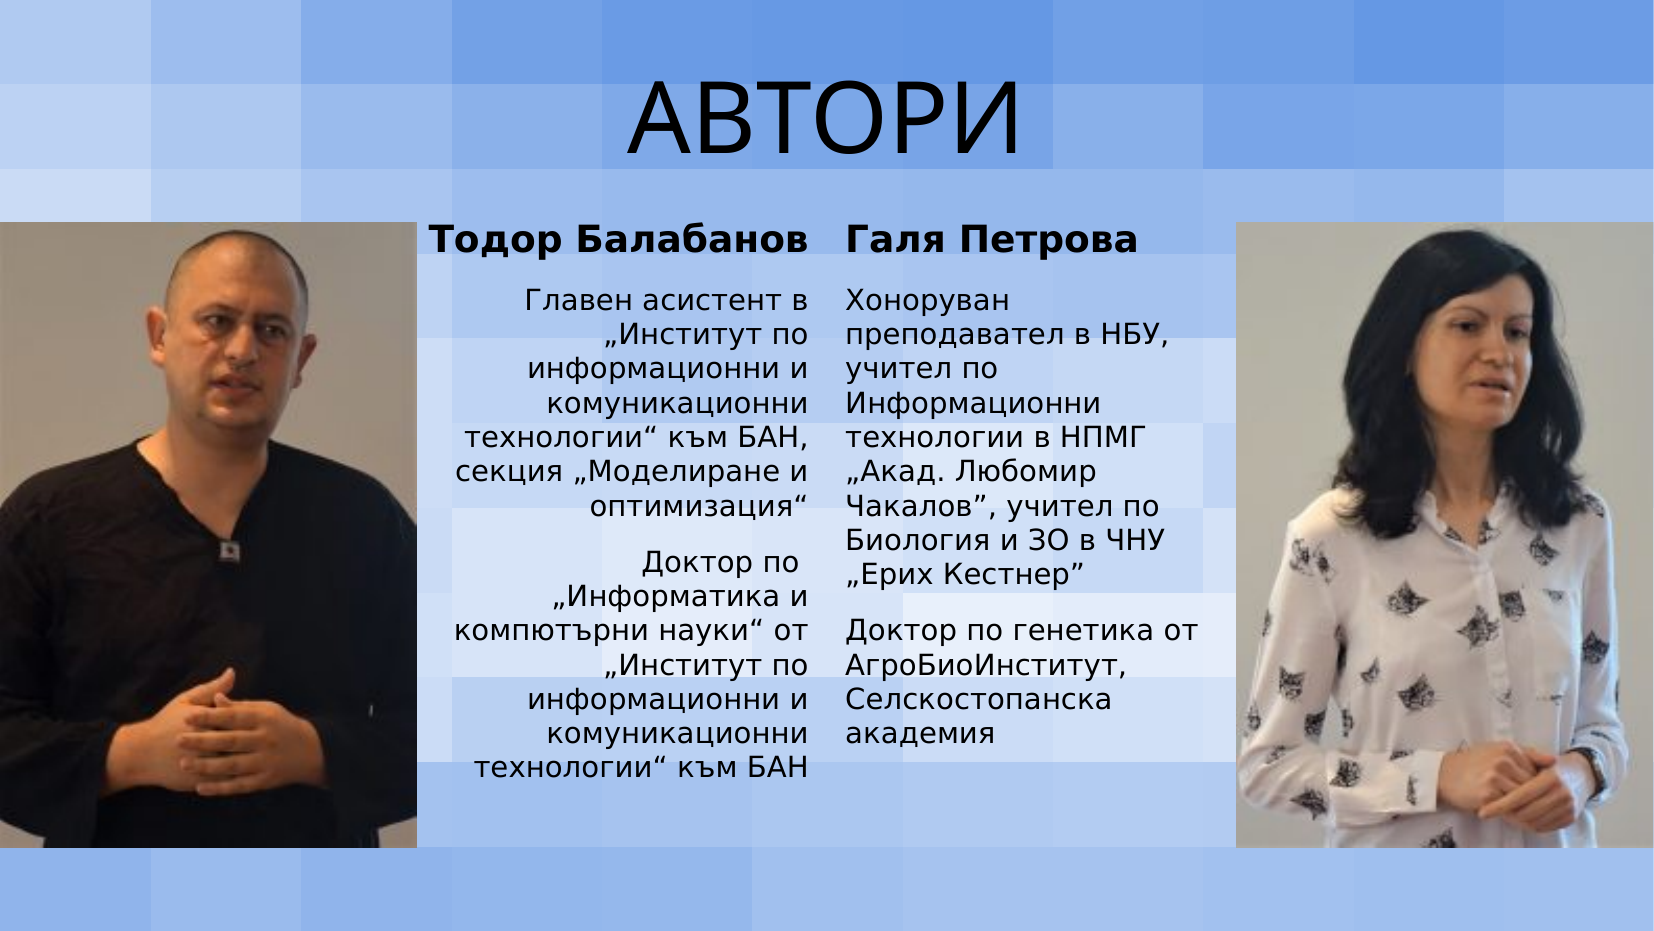

# АВТОРИ
Тодор Балабанов
Главен асистент в „Институт по информационни и комуникационни технологии“ към БАН, секция „Моделиране и оптимизация“
Доктор по „Информатика и компютърни науки“ от „Институт по информационни и комуникационни технологии“ към БАН
Галя Петрова
Хоноруван преподавател в НБУ, учител по Информационни технологии в НПМГ „Акад. Любомир Чакалов”, учител по Биология и ЗО в ЧНУ „Ерих Кестнер”
Доктор по генетика от АгроБиоИнститут, Селскостопанска академия